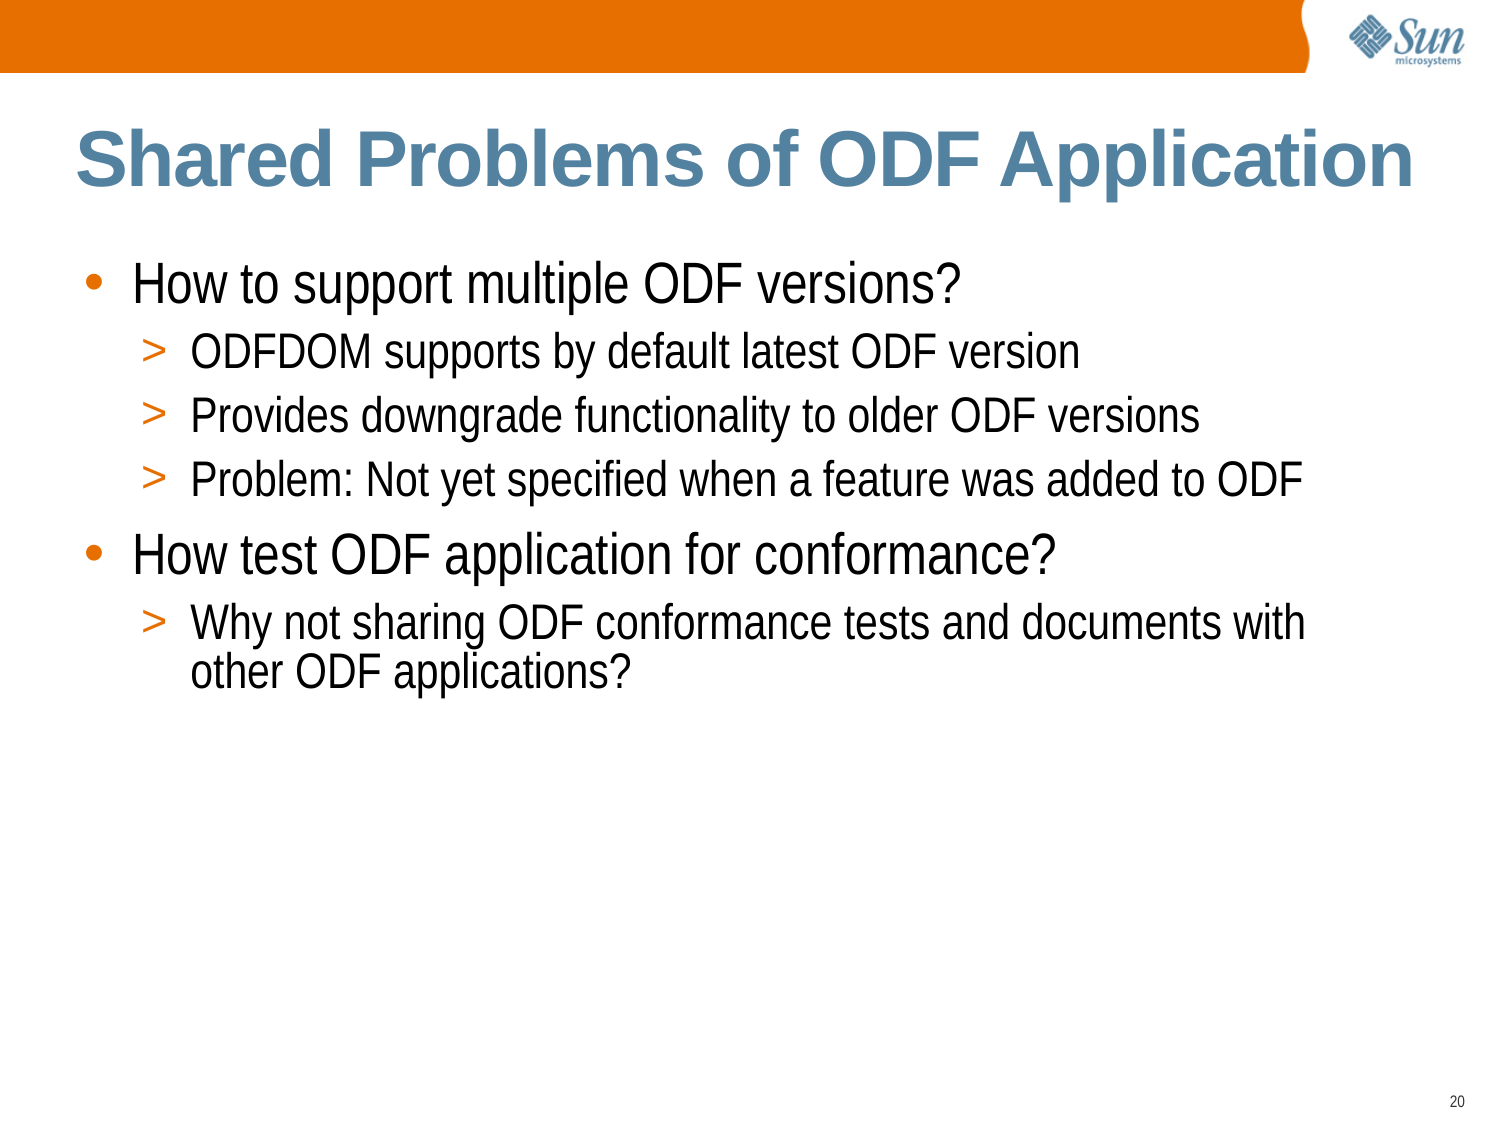

# Shared Problems of ODF Application
How to support multiple ODF versions?
ODFDOM supports by default latest ODF version
Provides downgrade functionality to older ODF versions
Problem: Not yet specified when a feature was added to ODF
How test ODF application for conformance?
Why not sharing ODF conformance tests and documents with other ODF applications?